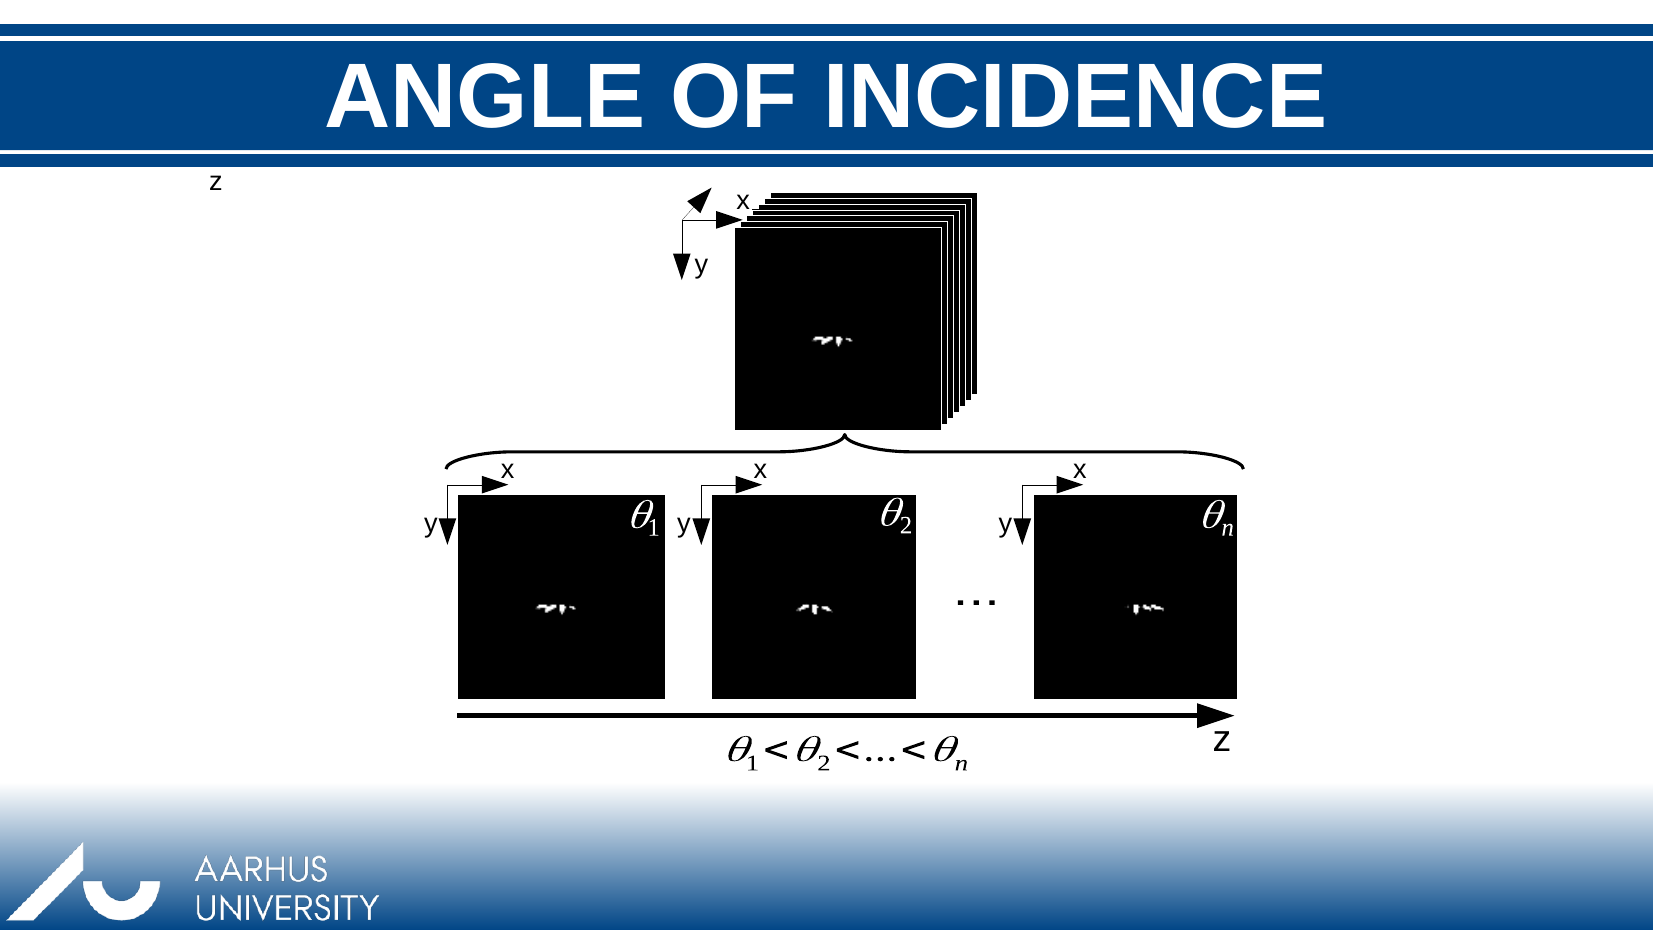

# ANGLE OF INCIDENCE
z
x
y
x
x
x
y
y
y
z